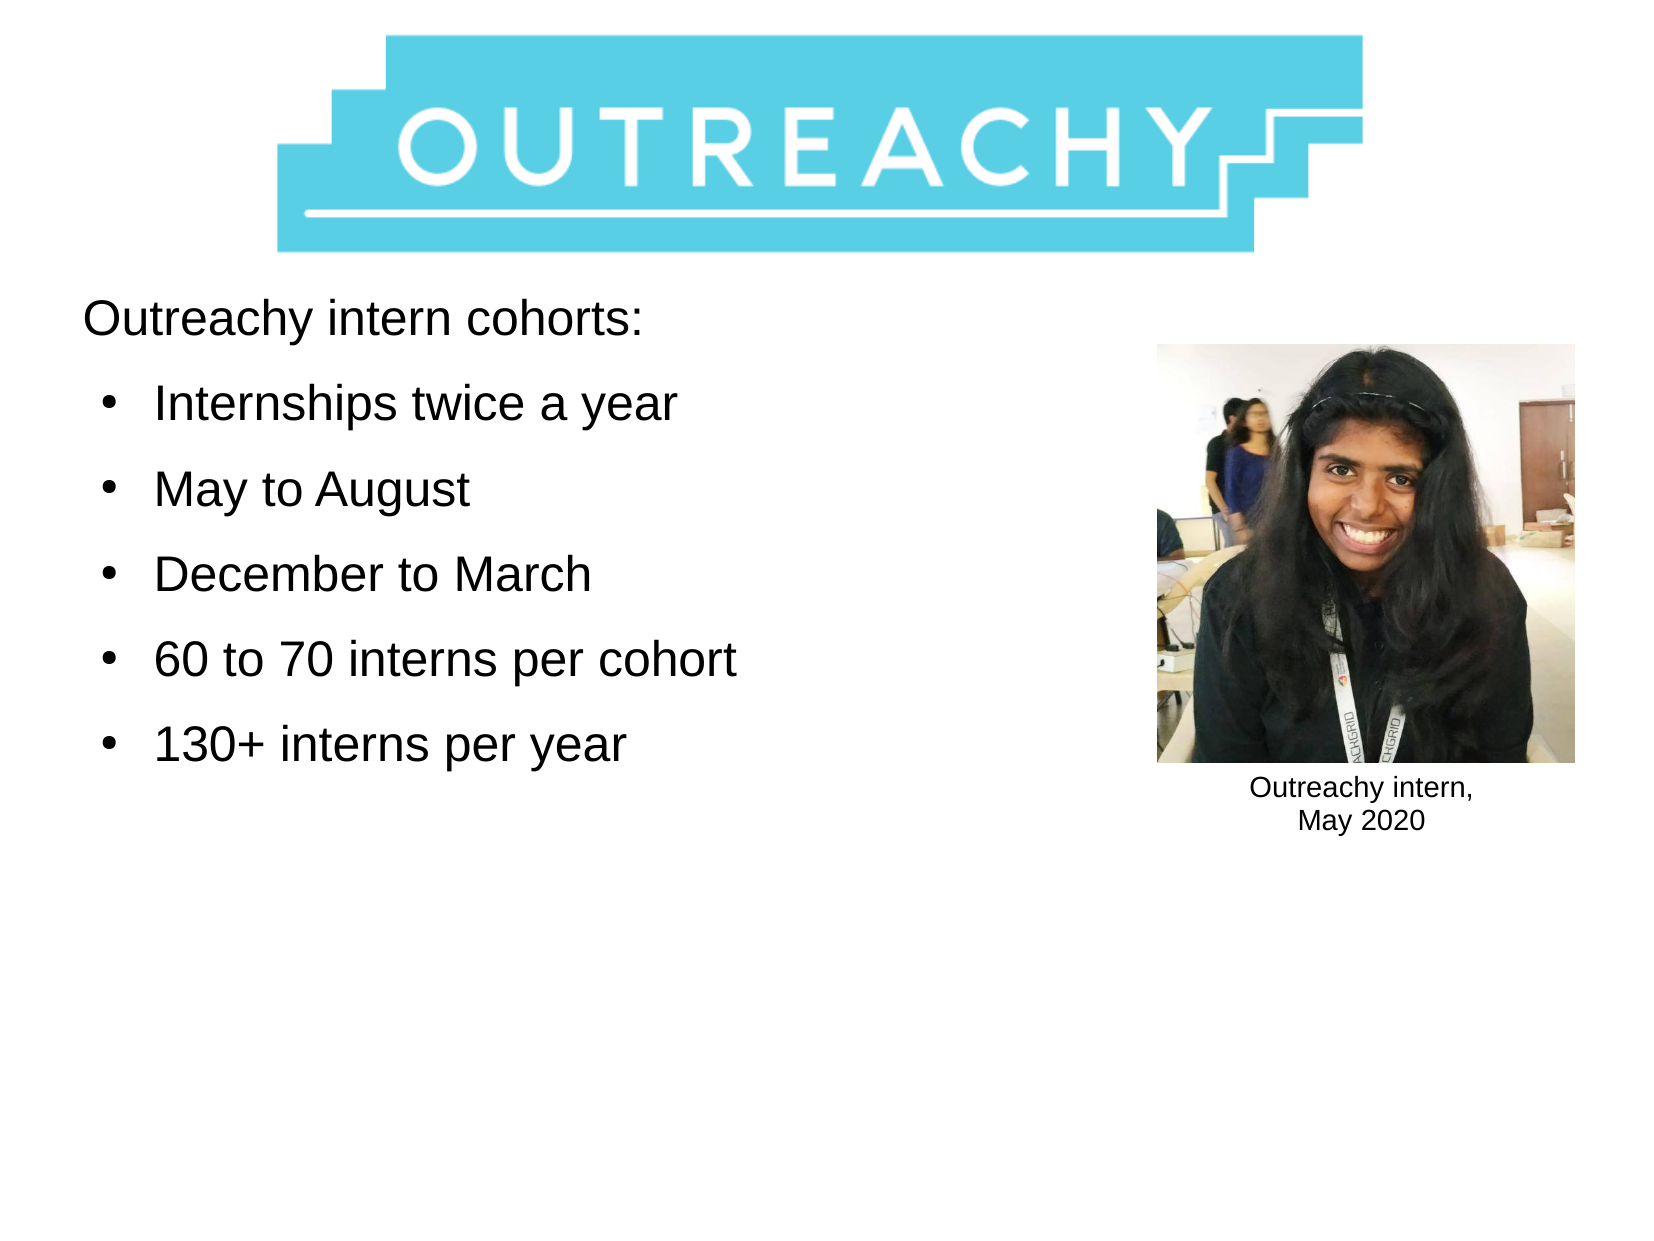

# Outreachy intern cohorts:
Internships twice a year
May to August
December to March
60 to 70 interns per cohort
130+ interns per year
Outreachy intern,
May 2020